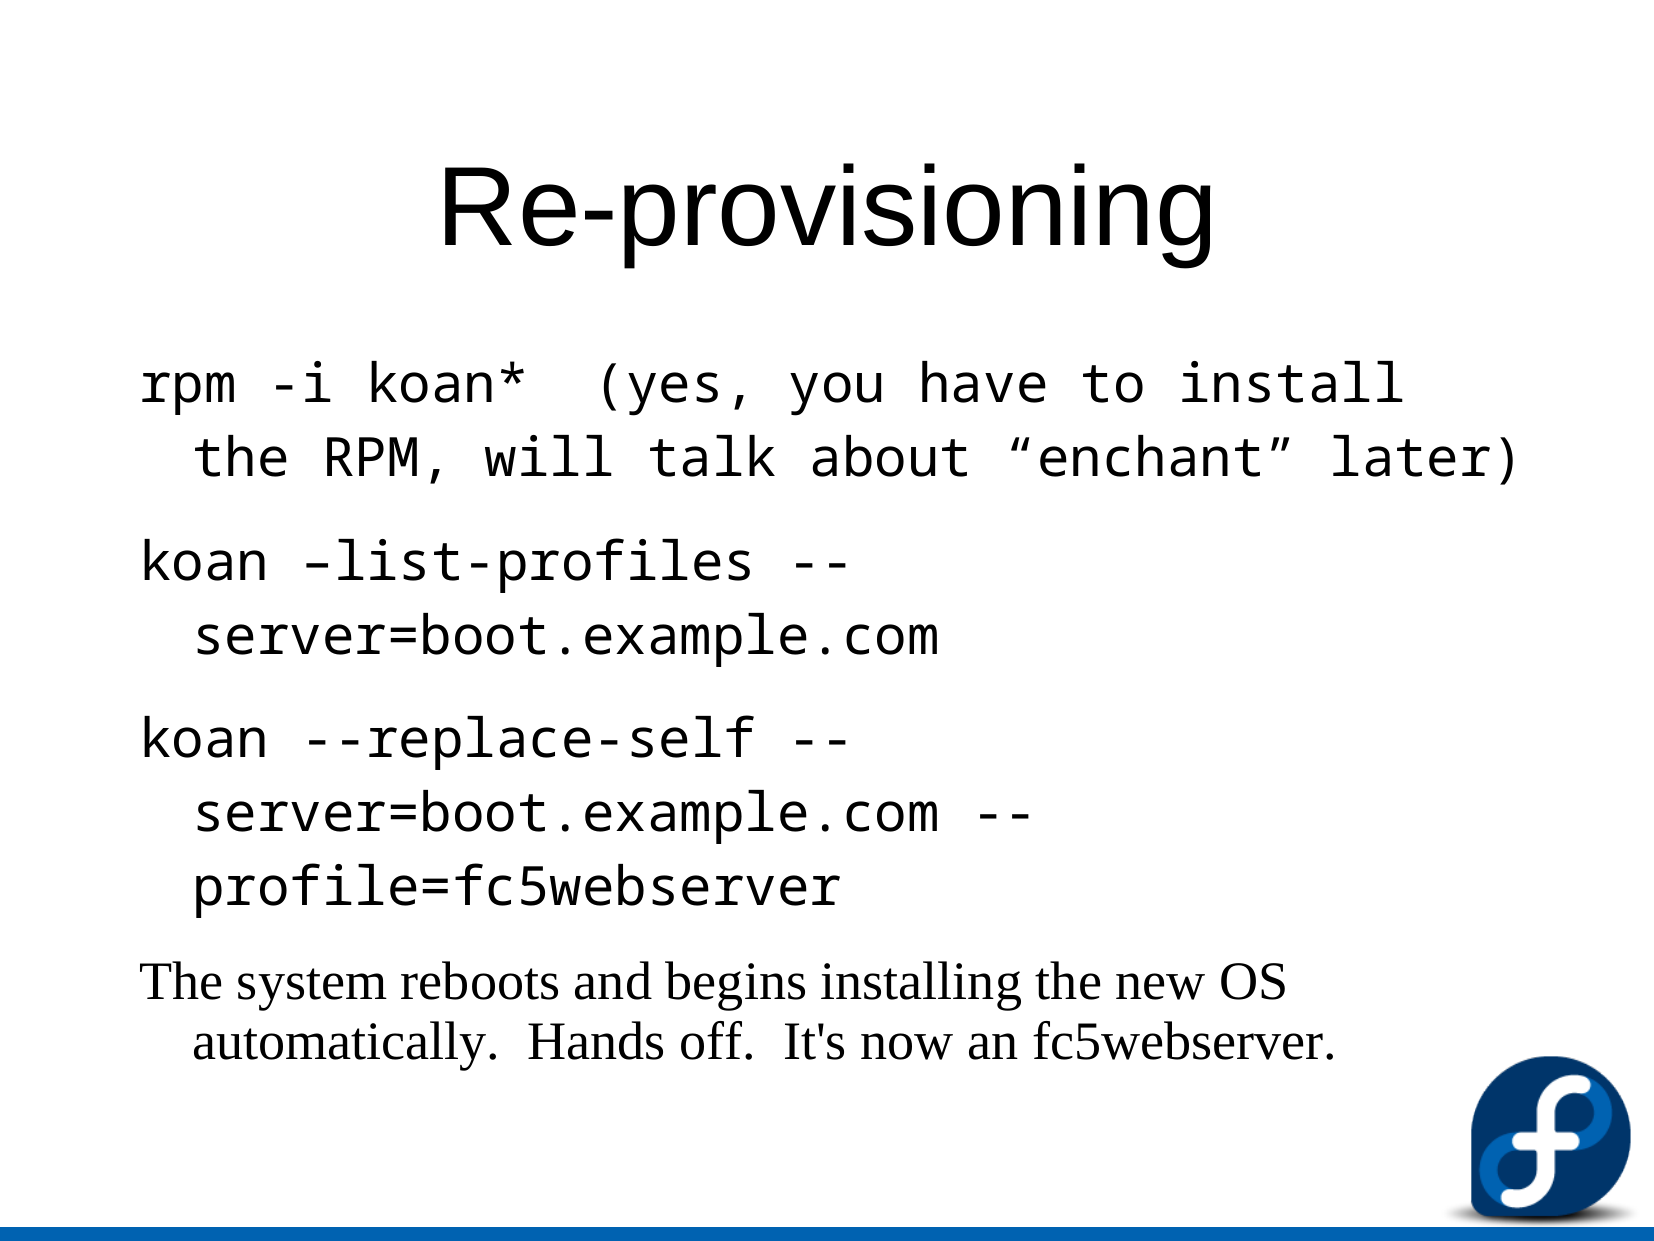

# Re-provisioning
rpm -i koan* (yes, you have to install the RPM, will talk about “enchant” later)
koan –list-profiles --server=boot.example.com
koan --replace-self --server=boot.example.com --profile=fc5webserver
The system reboots and begins installing the new OS automatically. Hands off. It's now an fc5webserver.